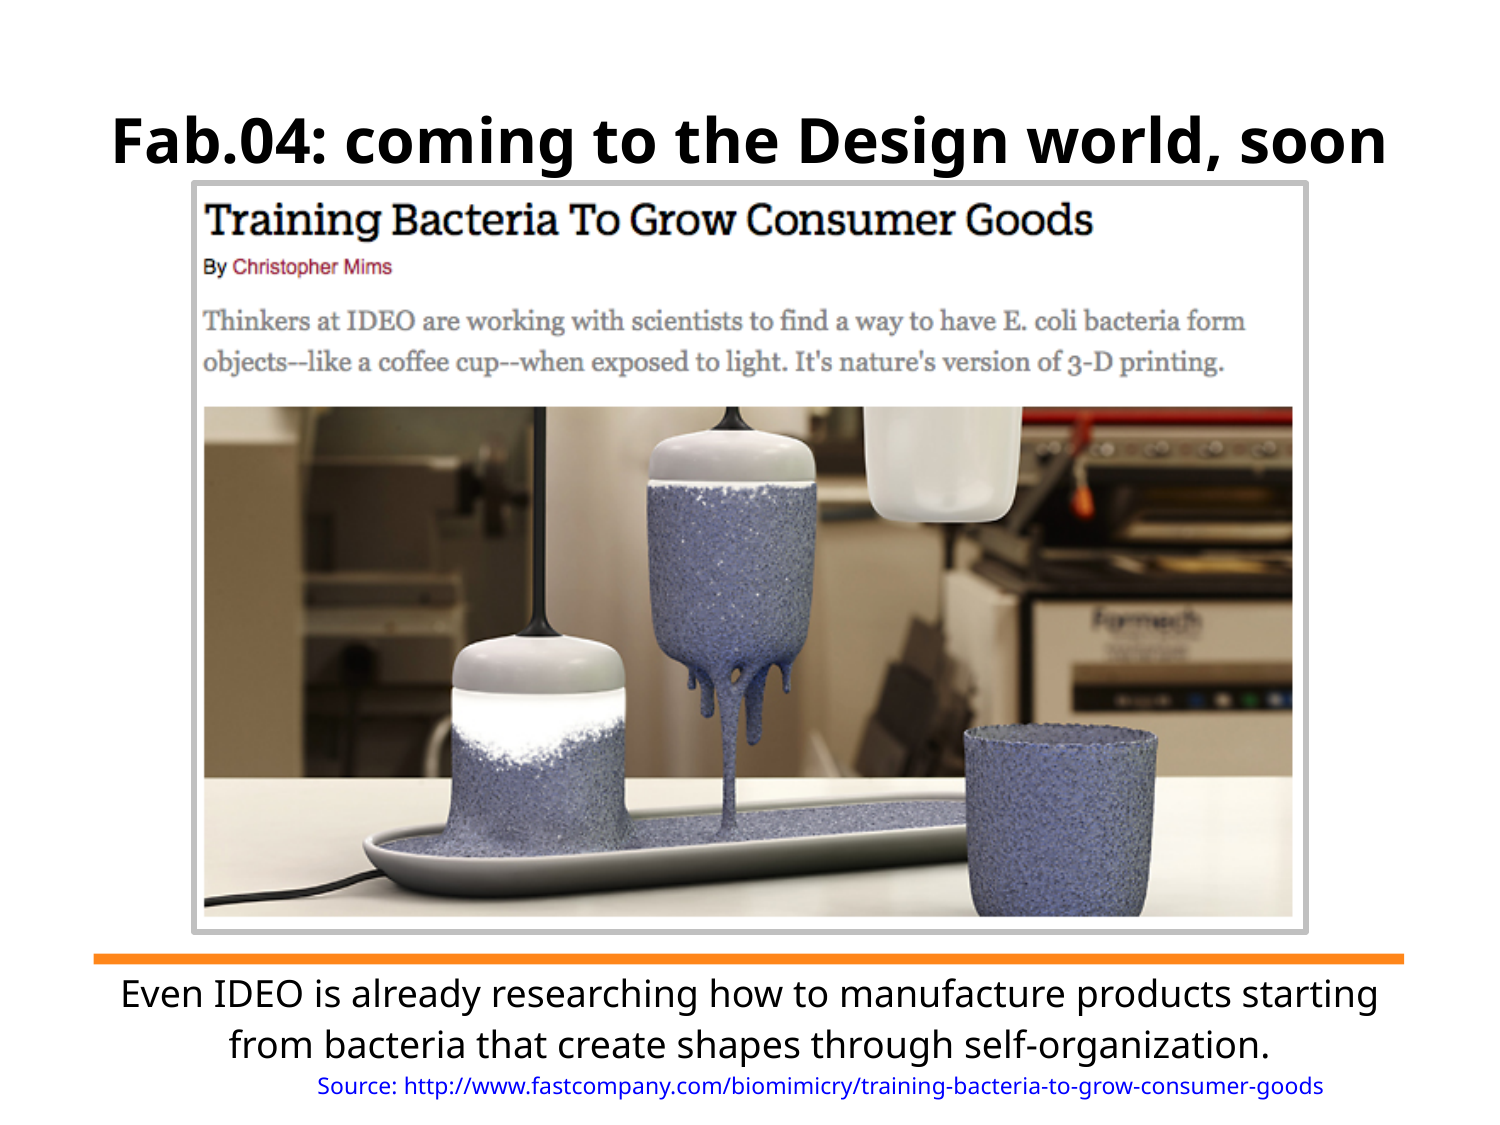

# Fab.04: coming to the Design world, soon
Even IDEO is already researching how to manufacture products starting from bacteria that create shapes through self-organization.
Source: http://www.fastcompany.com/biomimicry/training-bacteria-to-grow-consumer-goods